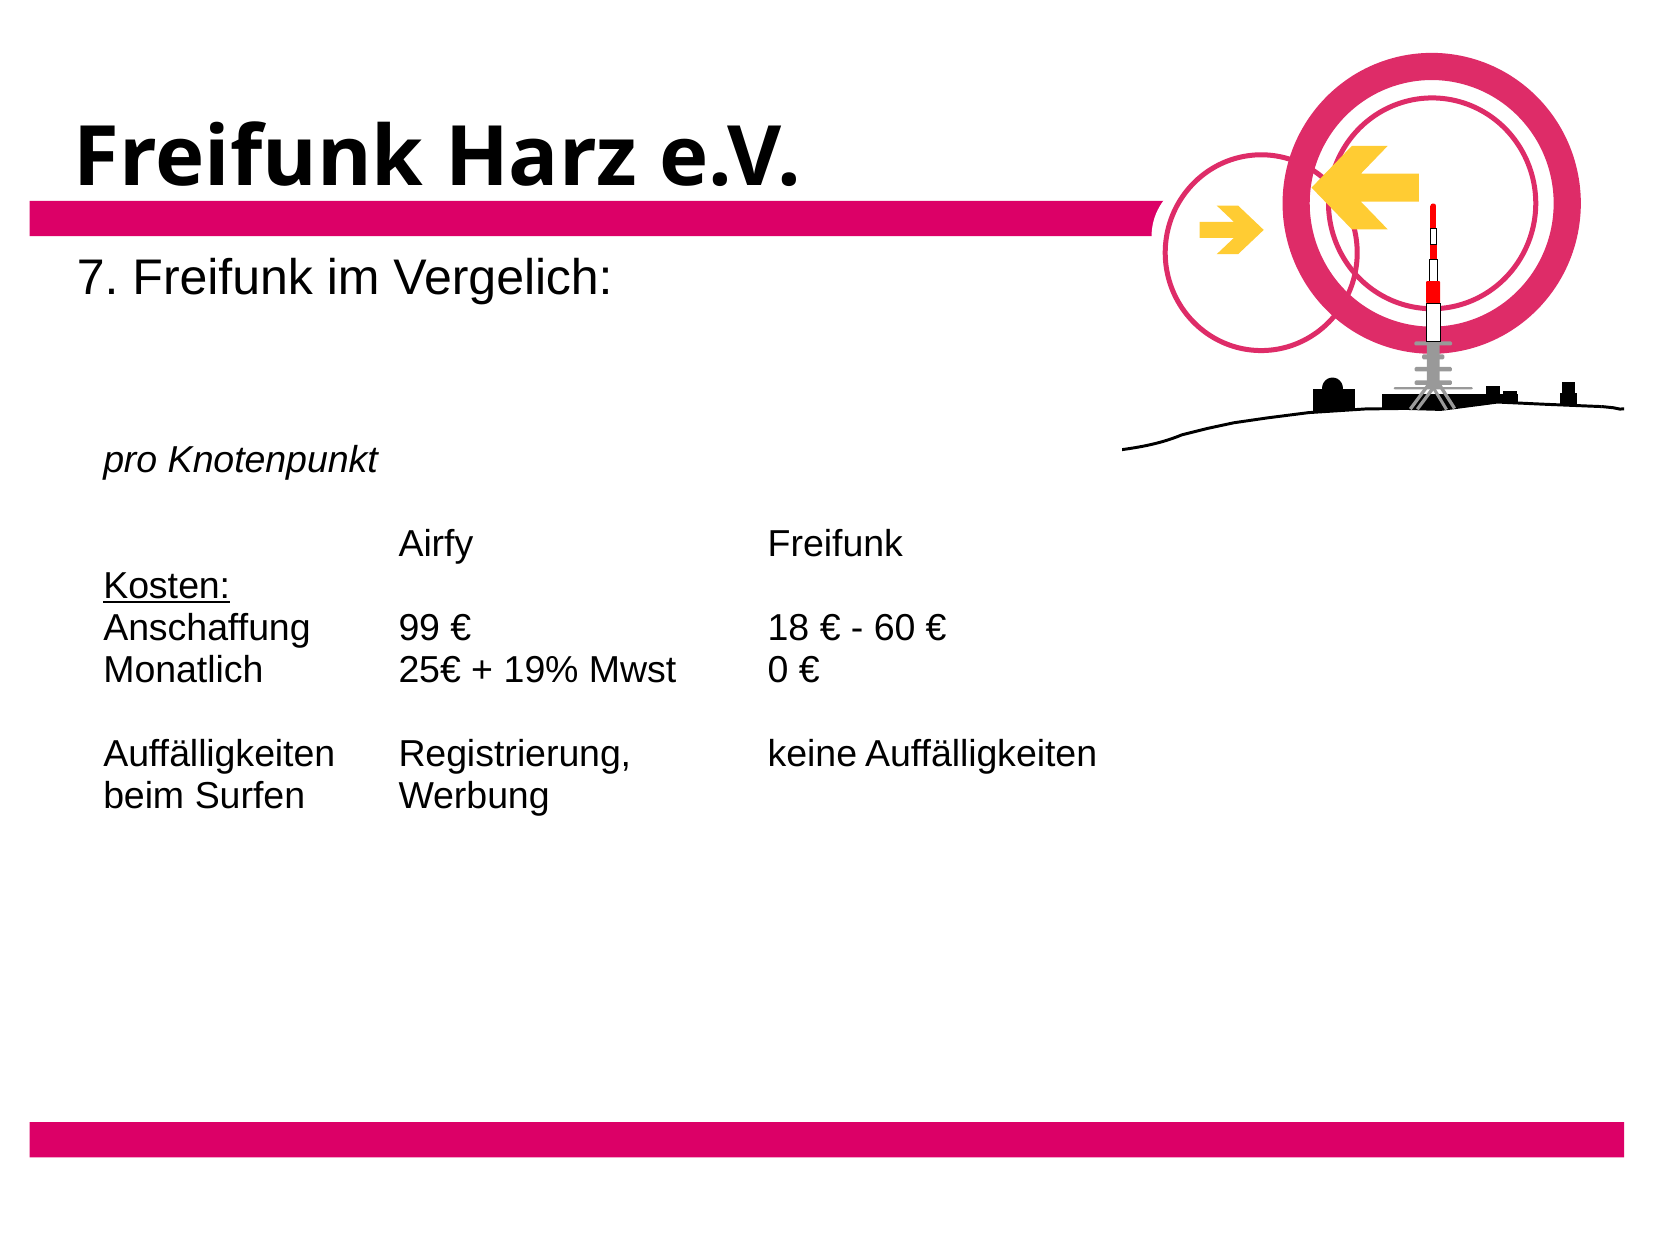

# 7. Freifunk im Vergelich:
pro Knotenpunkt
				Airfy				Freifunk
Kosten:
Anschaffung		99 € 				18 € - 60 €
Monatlich		25€ + 19% Mwst		0 €
Auffälligkeiten	Registrierung,		keine Auffälligkeiten
beim Surfen		Werbung